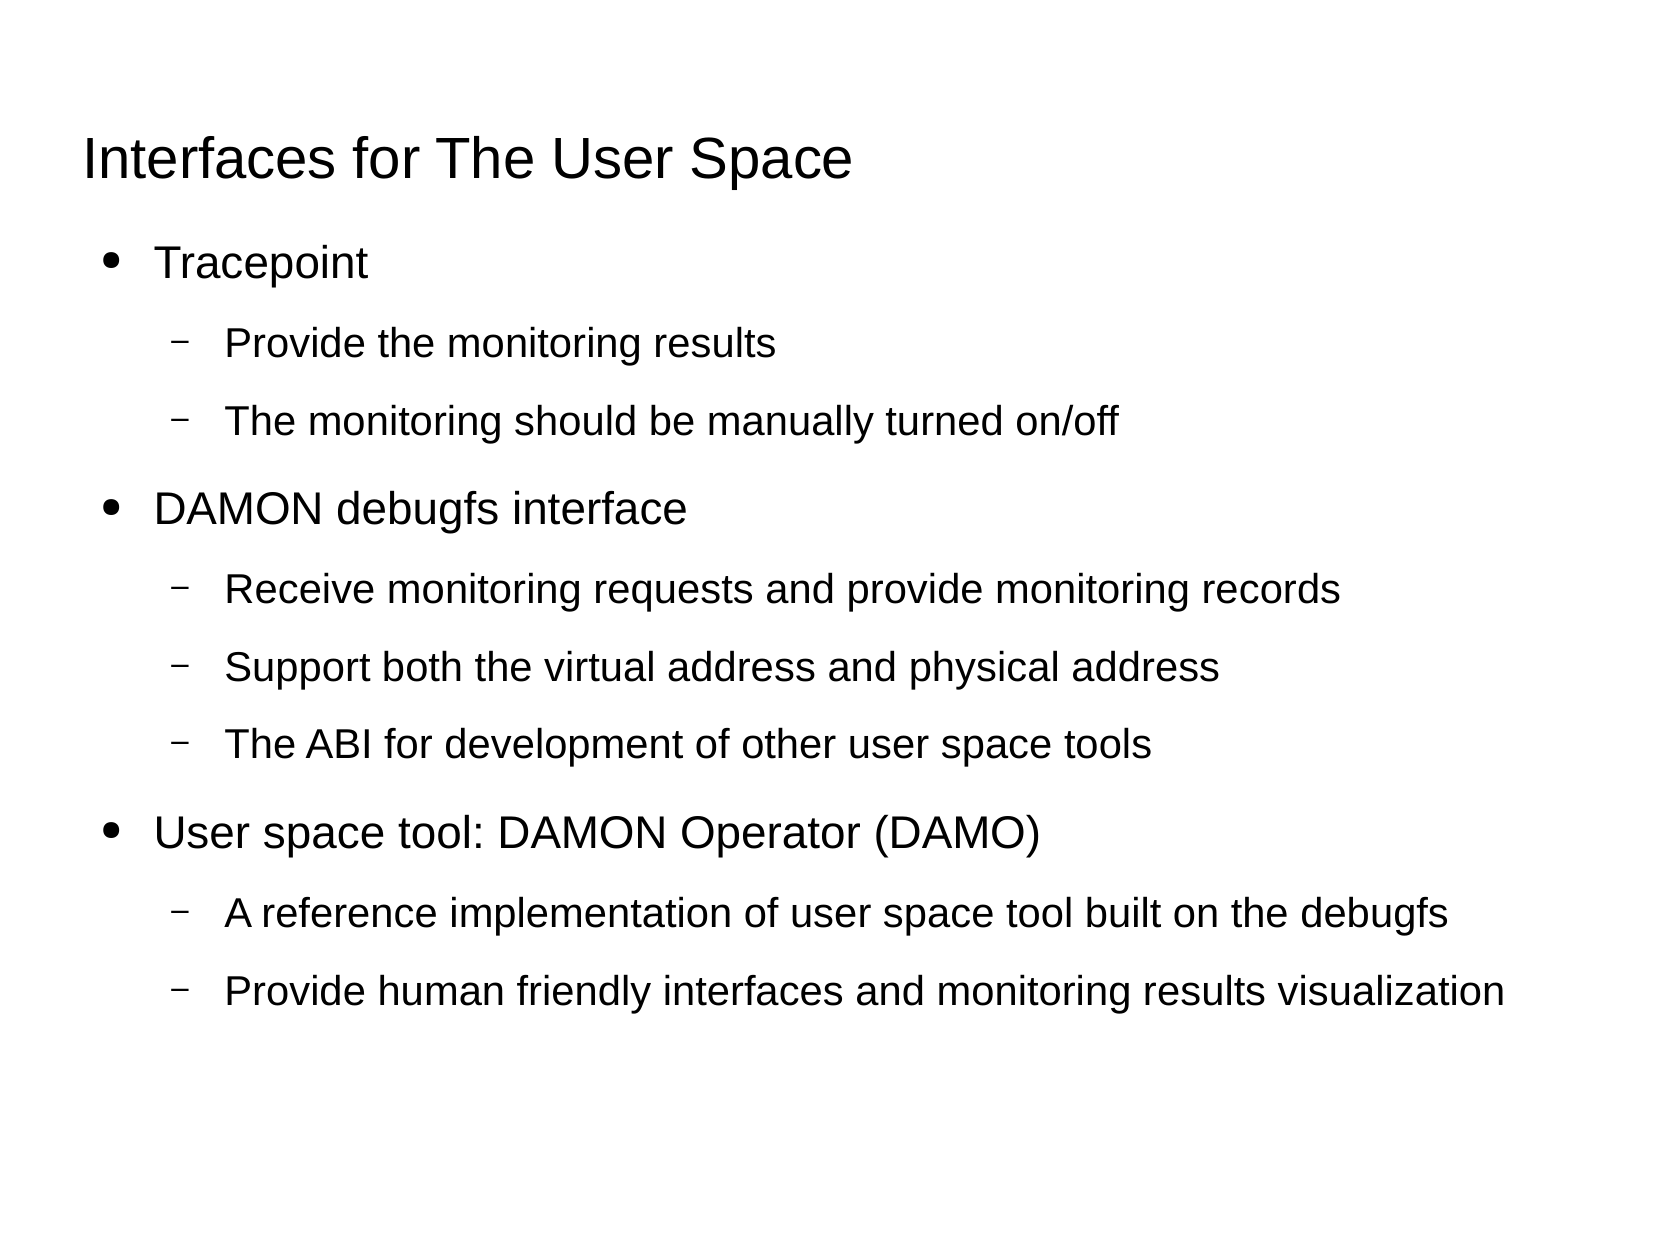

# Interfaces for The User Space
Tracepoint
Provide the monitoring results
The monitoring should be manually turned on/off
DAMON debugfs interface
Receive monitoring requests and provide monitoring records
Support both the virtual address and physical address
The ABI for development of other user space tools
User space tool: DAMON Operator (DAMO)
A reference implementation of user space tool built on the debugfs
Provide human friendly interfaces and monitoring results visualization